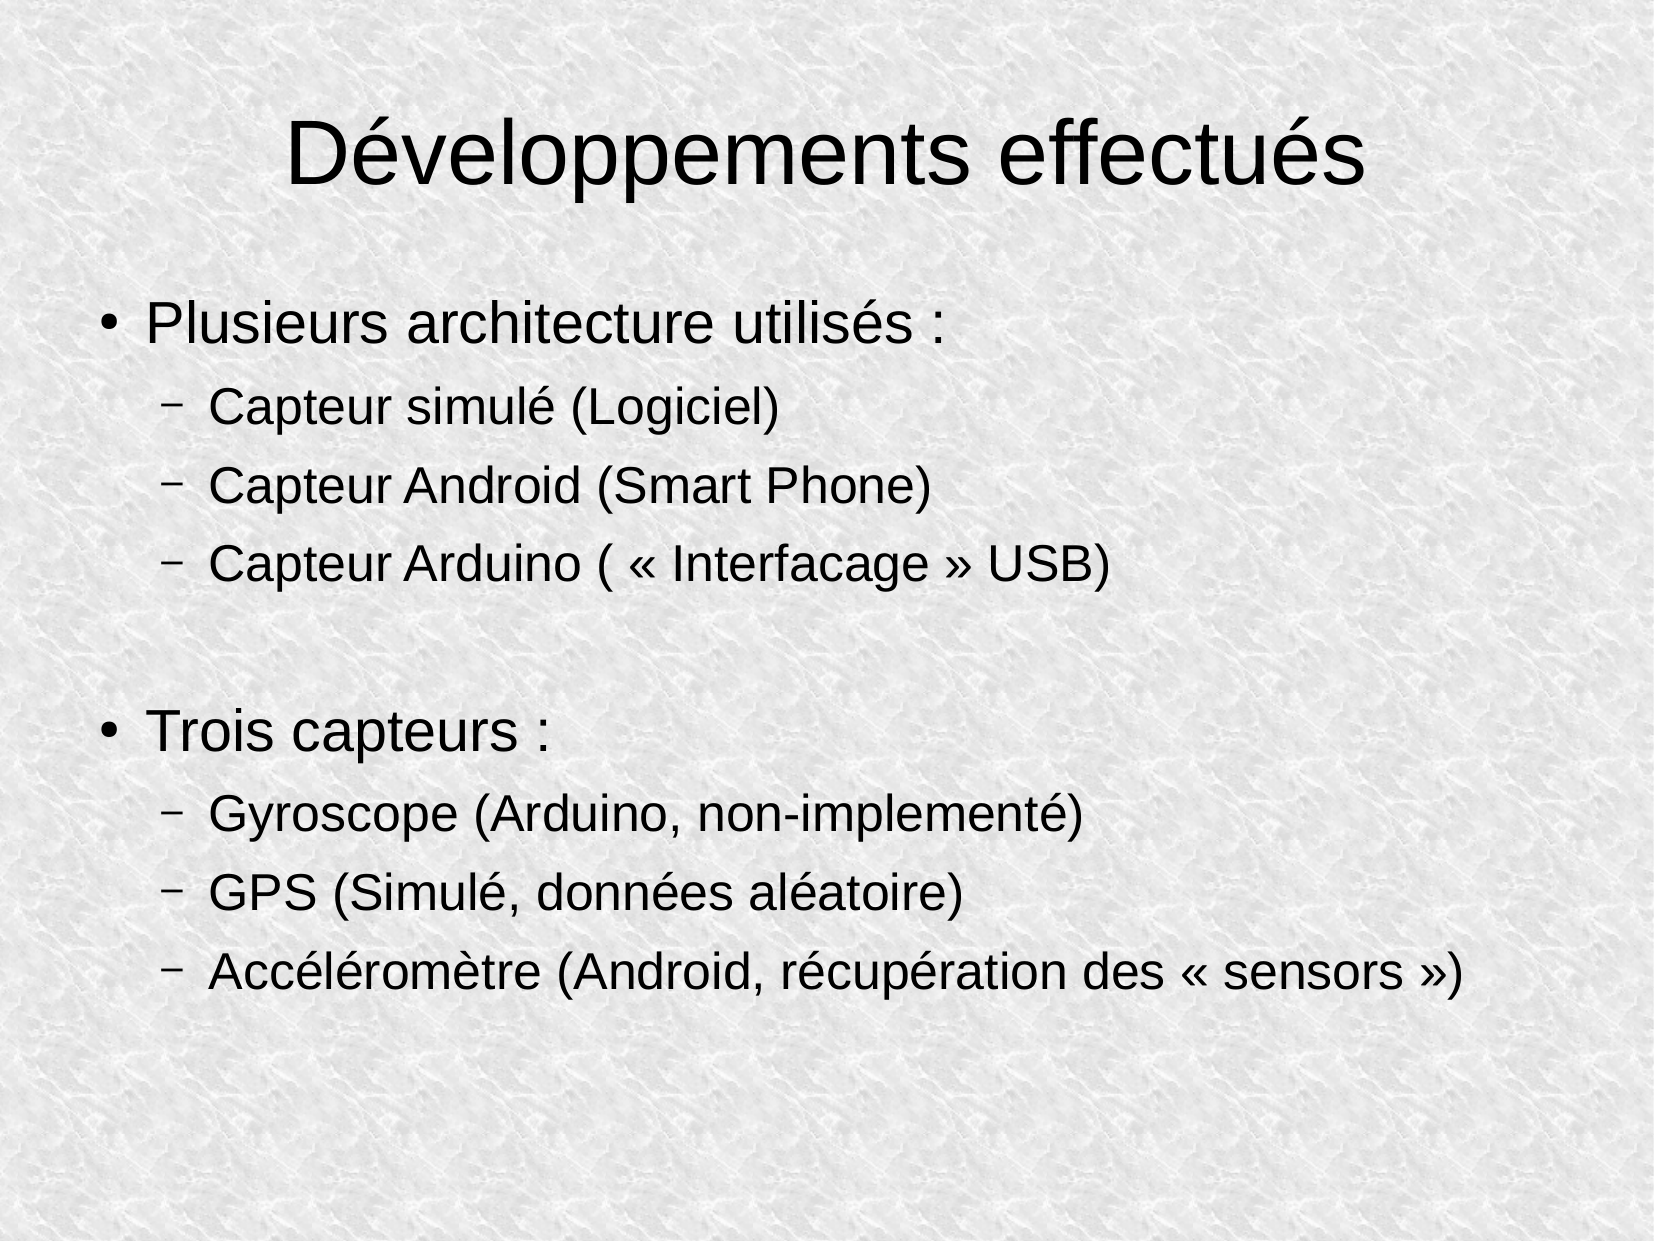

# Développements effectués
Plusieurs architecture utilisés :
Capteur simulé (Logiciel)
Capteur Android (Smart Phone)
Capteur Arduino ( « Interfacage » USB)
Trois capteurs :
Gyroscope (Arduino, non-implementé)
GPS (Simulé, données aléatoire)
Accéléromètre (Android, récupération des « sensors »)